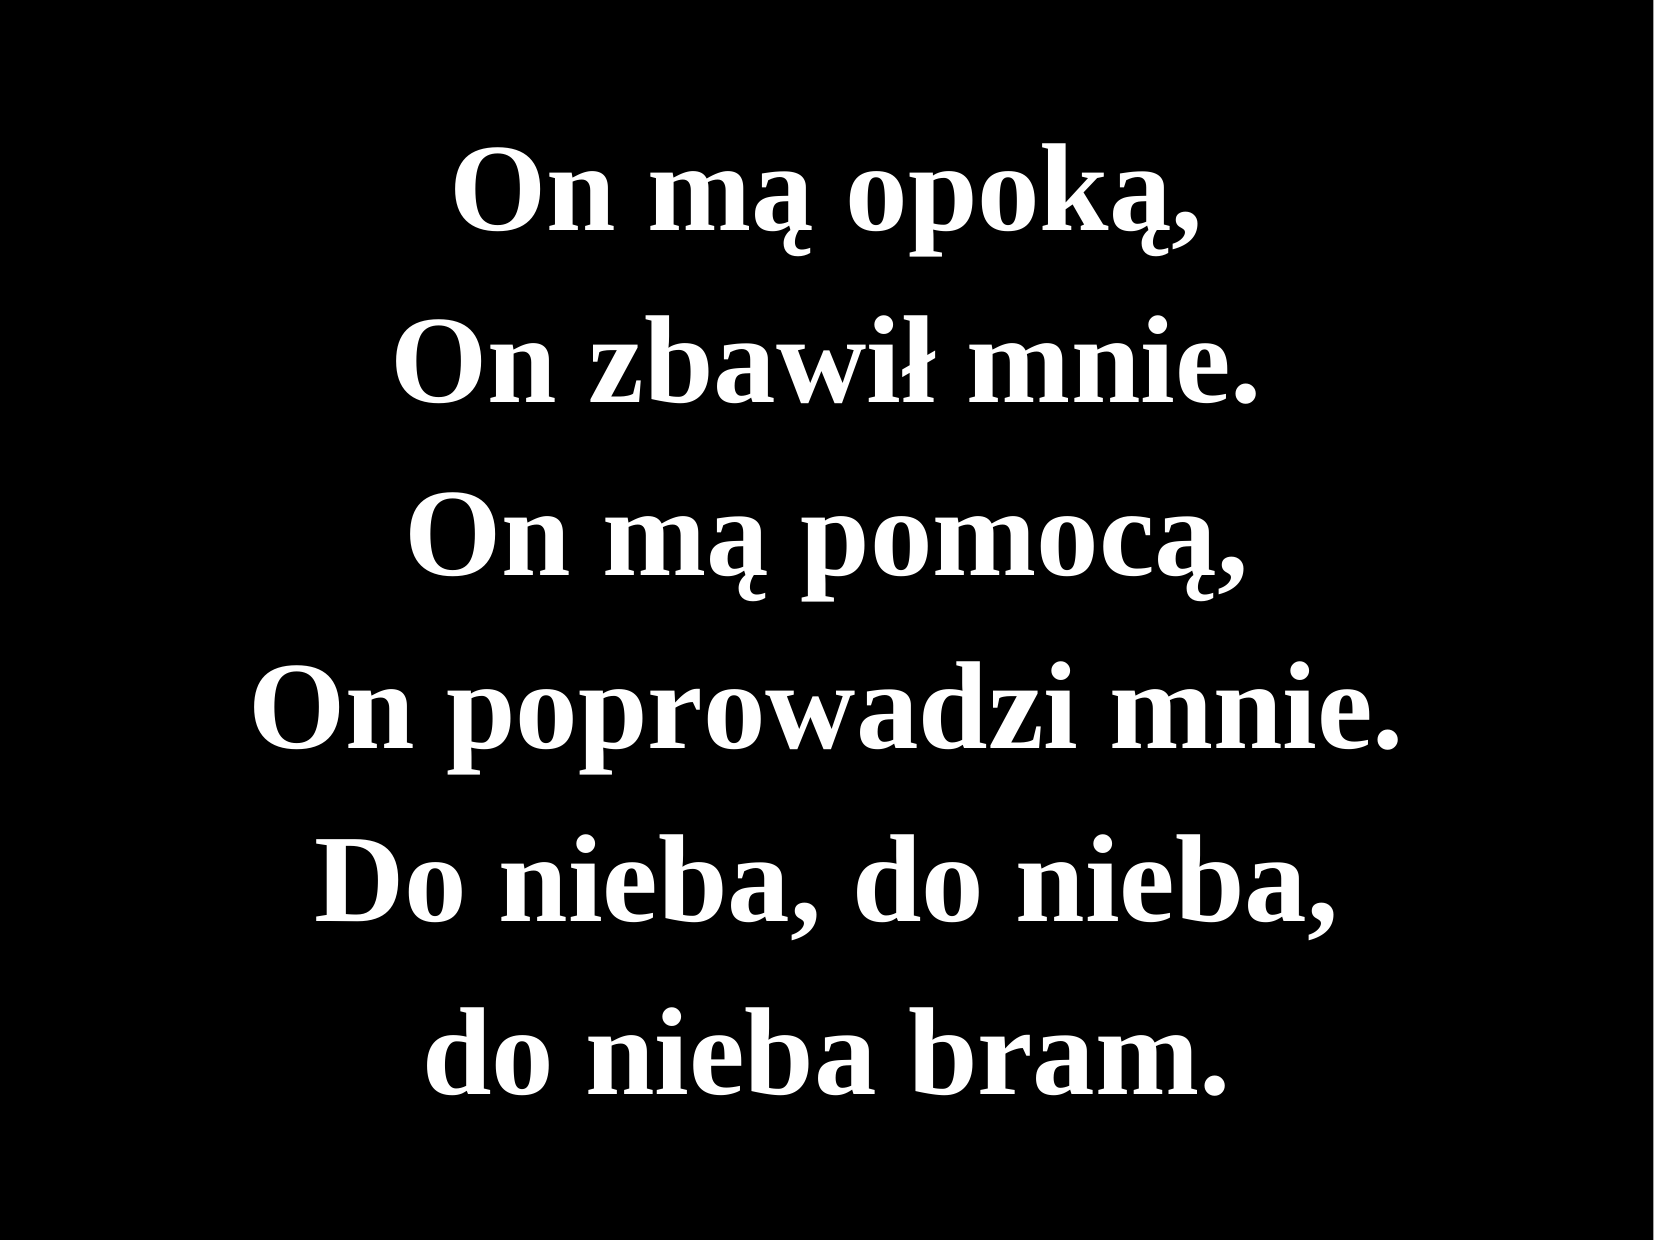

# On mą opoką, ppp On zbawił mnie. ppp On mą pomocą, ppp On poprowadzi mnie. ppp Do nieba, do nieba, ppp do nieba bram.